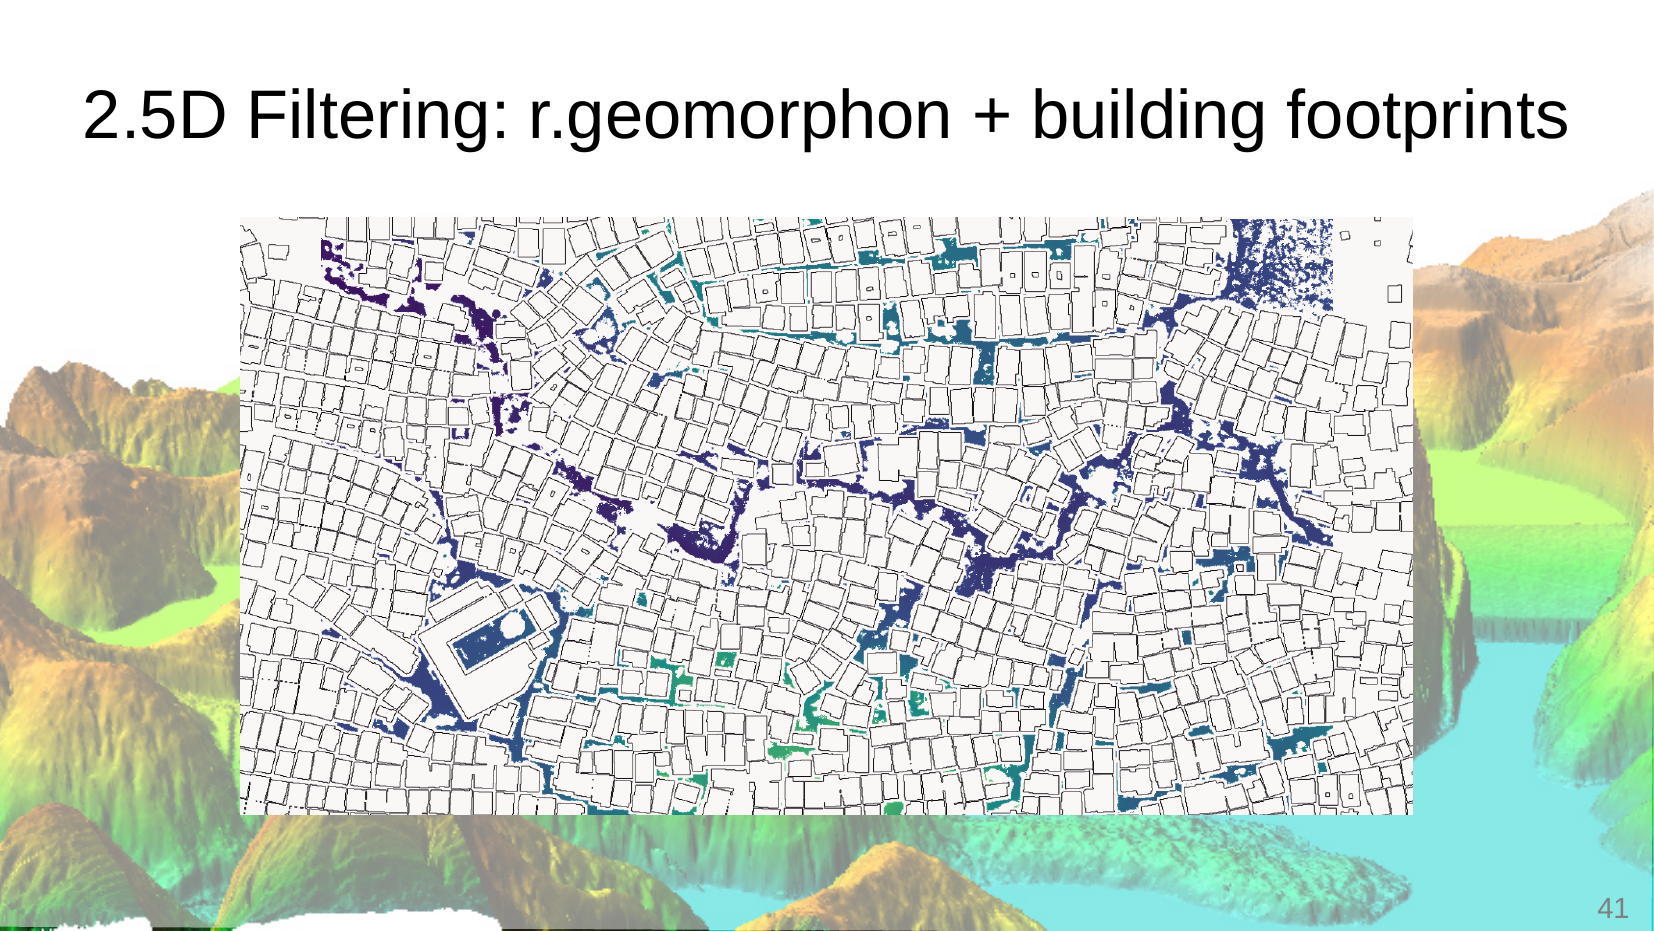

2.5D Filtering: r.geomorphon + building footprints
#
41